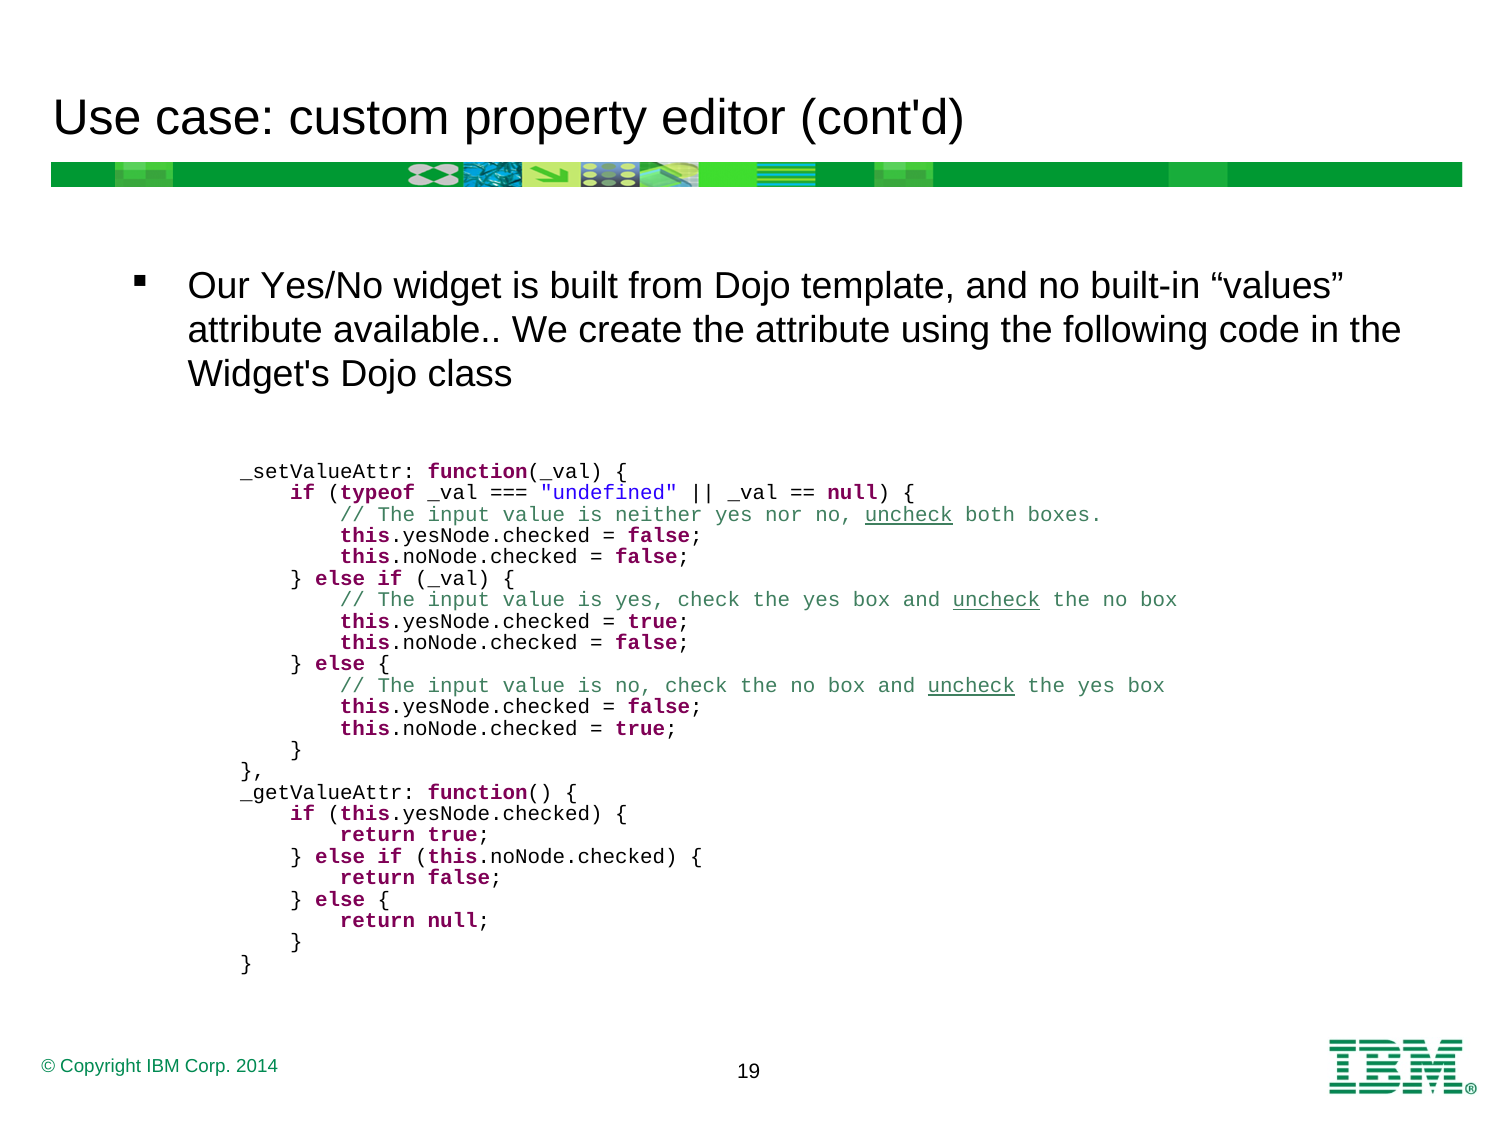

# Use case: custom property editor (cont'd)
Our Yes/No widget is built from Dojo template, and no built-in “values” attribute available.. We create the attribute using the following code in the Widget's Dojo class
_setValueAttr: function(_val) {
 if (typeof _val === "undefined" || _val == null) {
 // The input value is neither yes nor no, uncheck both boxes.
 this.yesNode.checked = false;
 this.noNode.checked = false;
 } else if (_val) {
 // The input value is yes, check the yes box and uncheck the no box
 this.yesNode.checked = true;
 this.noNode.checked = false;
 } else {
 // The input value is no, check the no box and uncheck the yes box
 this.yesNode.checked = false;
 this.noNode.checked = true;
 }
},
_getValueAttr: function() {
 if (this.yesNode.checked) {
 return true;
 } else if (this.noNode.checked) {
 return false;
 } else {
 return null;
 }
}
19